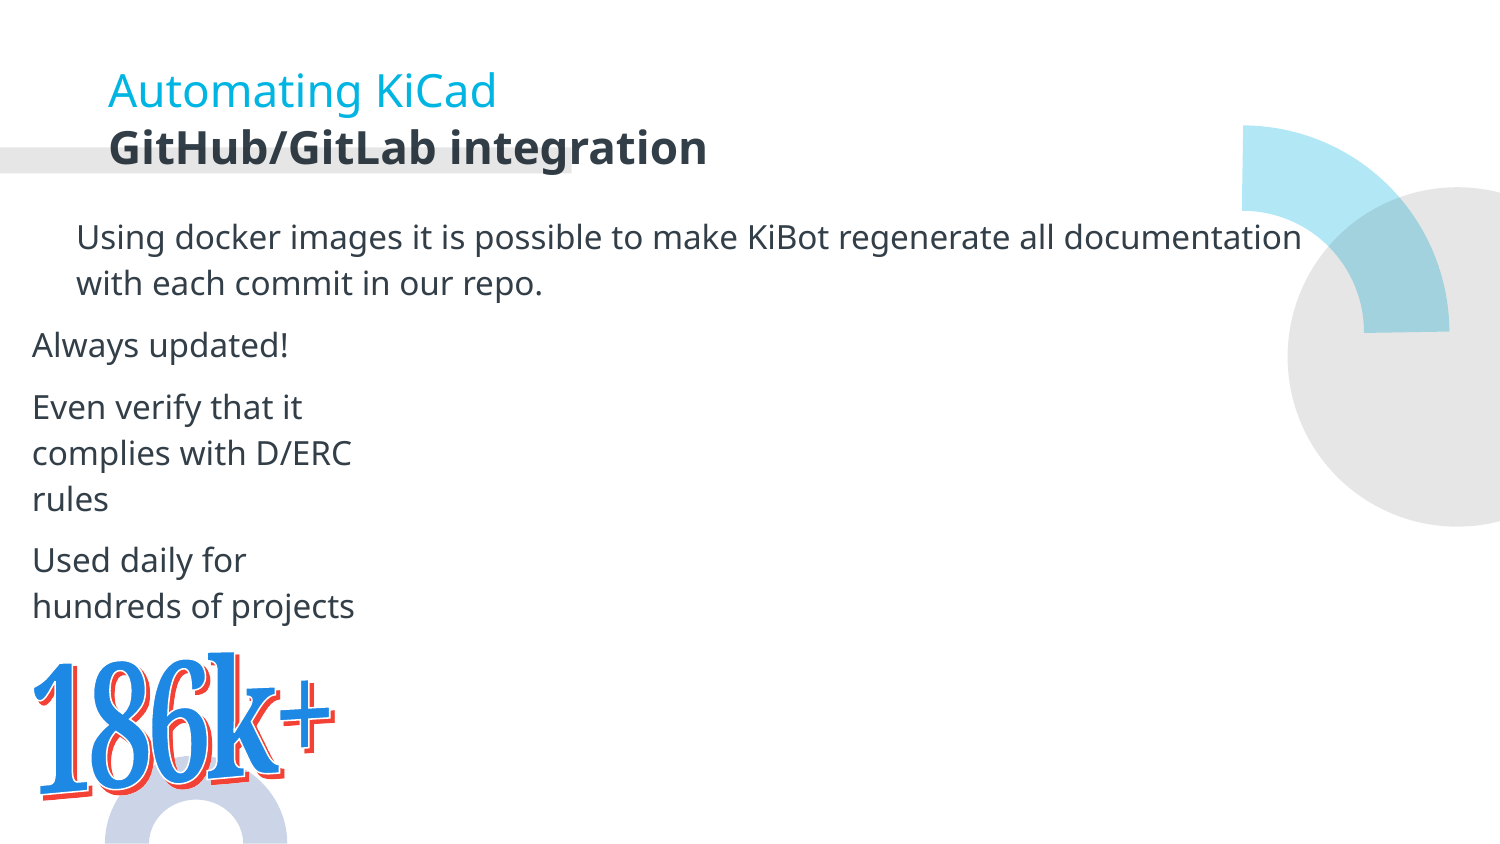

Automating KiCad
GitHub/GitLab integration
Using docker images it is possible to make KiBot regenerate all documentation with each commit in our repo.
Always updated!
Even verify that it complies with D/ERC rules
Used daily for hundreds of projects
186k+